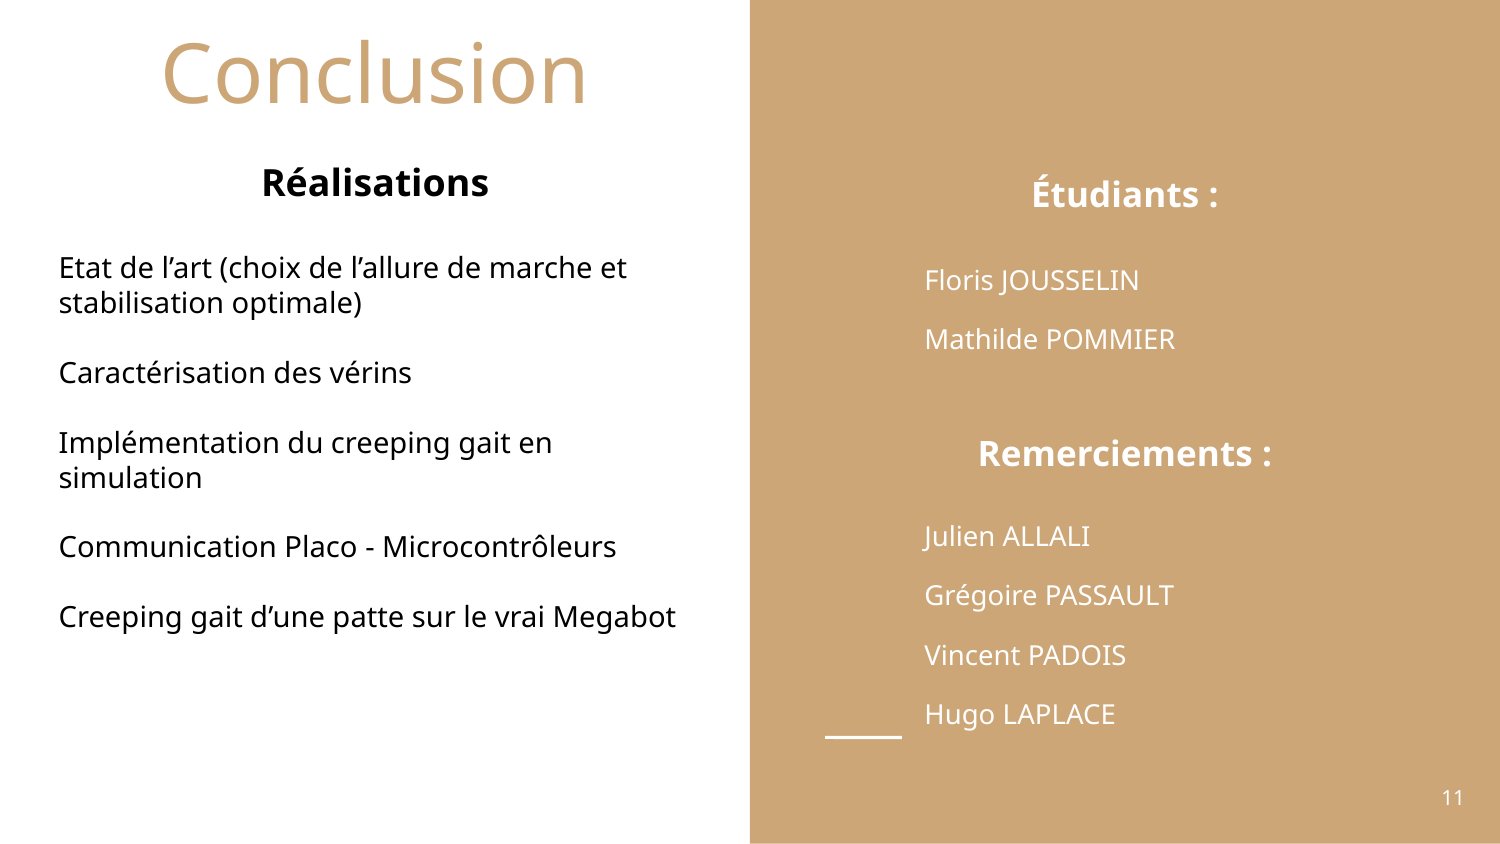

# Conclusion
Réalisations
Etat de l’art (choix de l’allure de marche et stabilisation optimale)
Caractérisation des vérins
Implémentation du creeping gait en simulation
Communication Placo - Microcontrôleurs
Creeping gait d’une patte sur le vrai Megabot
Étudiants :
Floris JOUSSELIN
Mathilde POMMIER
Remerciements :
Julien ALLALI
Grégoire PASSAULT
Vincent PADOIS
Hugo LAPLACE